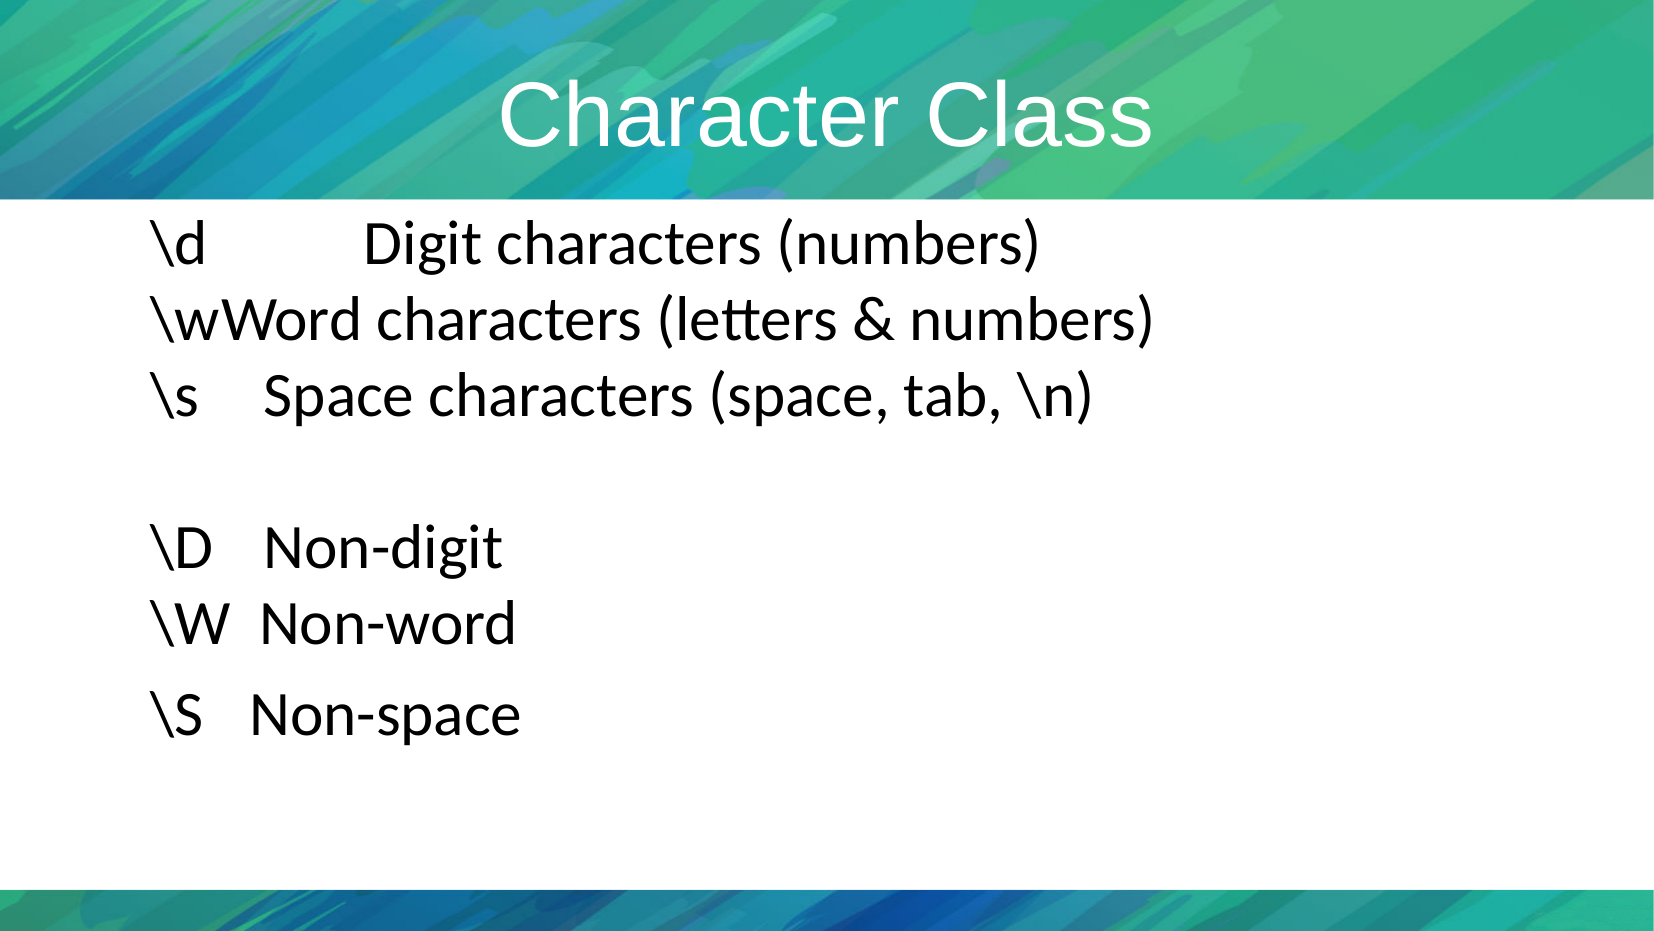

# Character Class
\d			 		Digit characters (numbers)
\w		Word characters (letters & numbers)
\s		 Space characters (space, tab, \n)
\D			 Non-digit
\W Non-word
\S		 Non-space